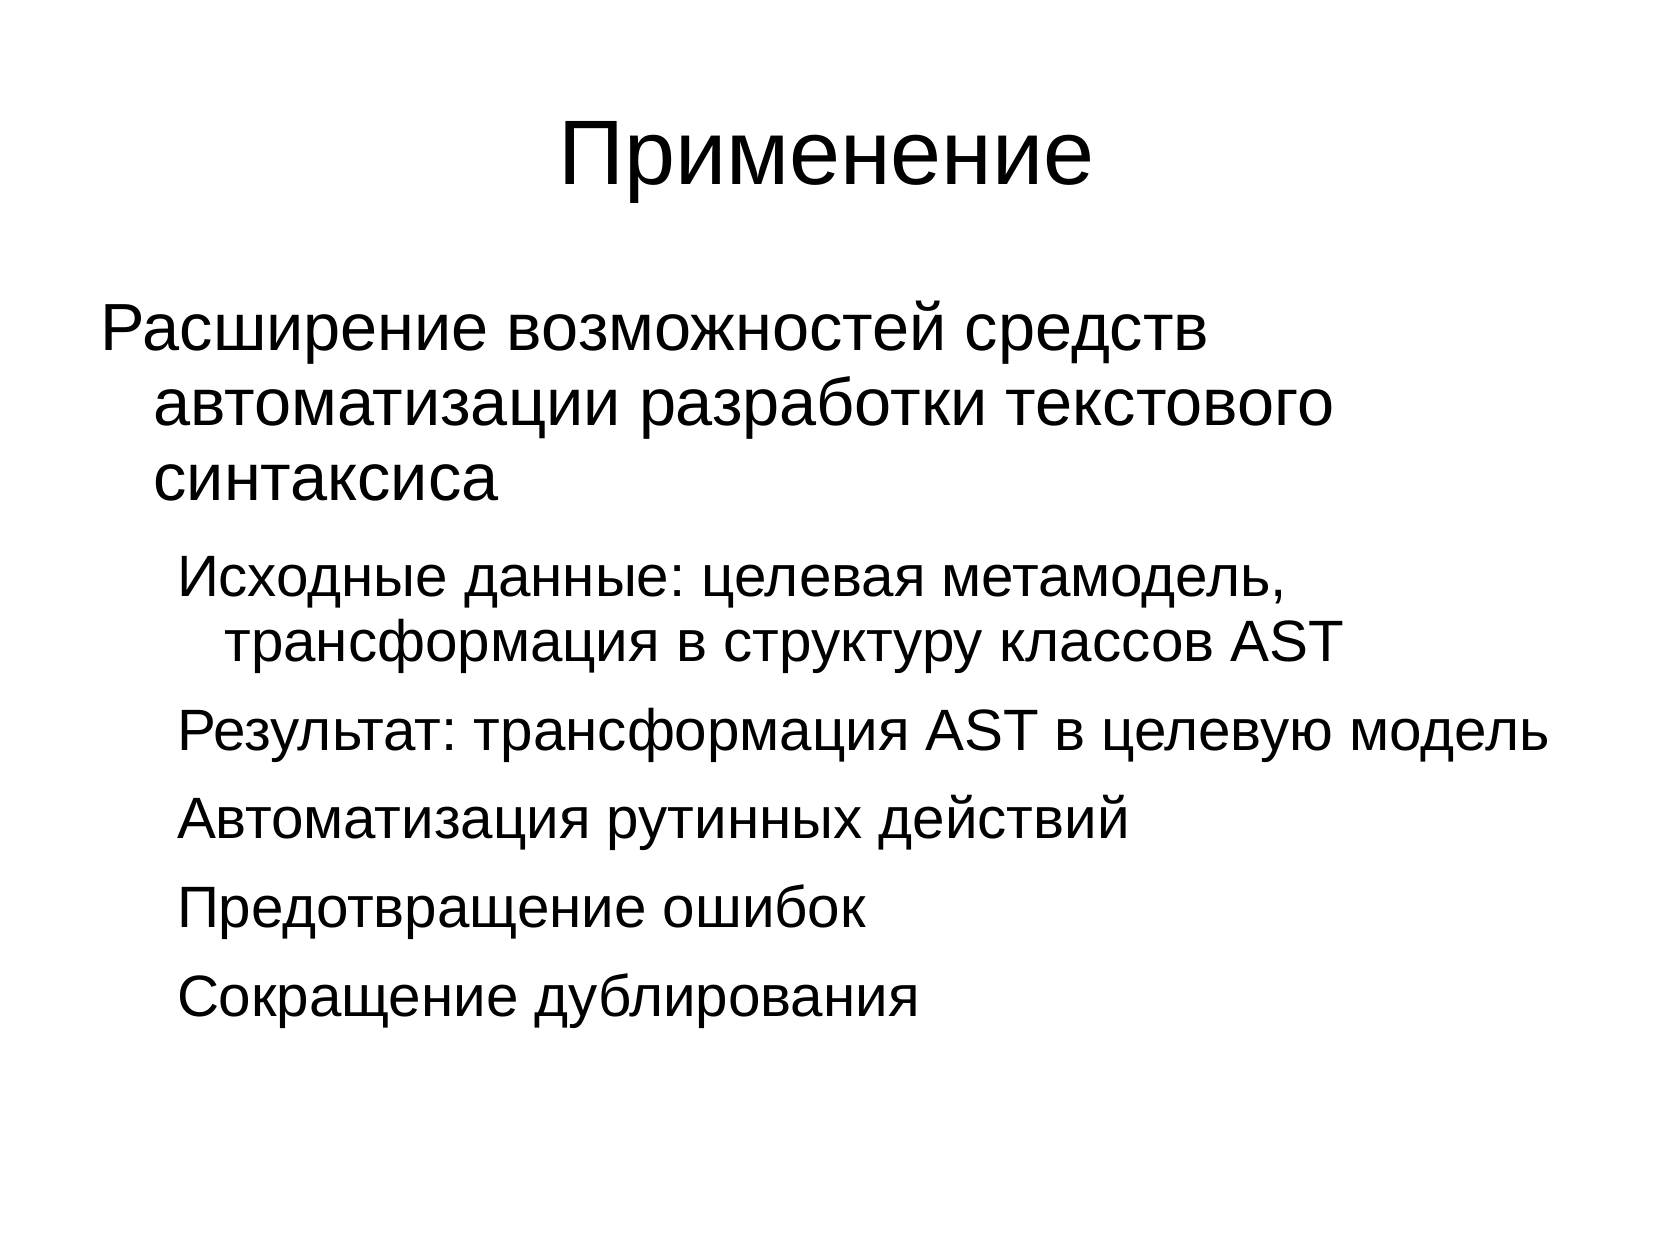

# Применение
Расширение возможностей средств автоматизации разработки текстового синтаксиса
Исходные данные: целевая метамодель, трансформация в структуру классов AST
Результат: трансформация AST в целевую модель
Автоматизация рутинных действий
Предотвращение ошибок
Сокращение дублирования